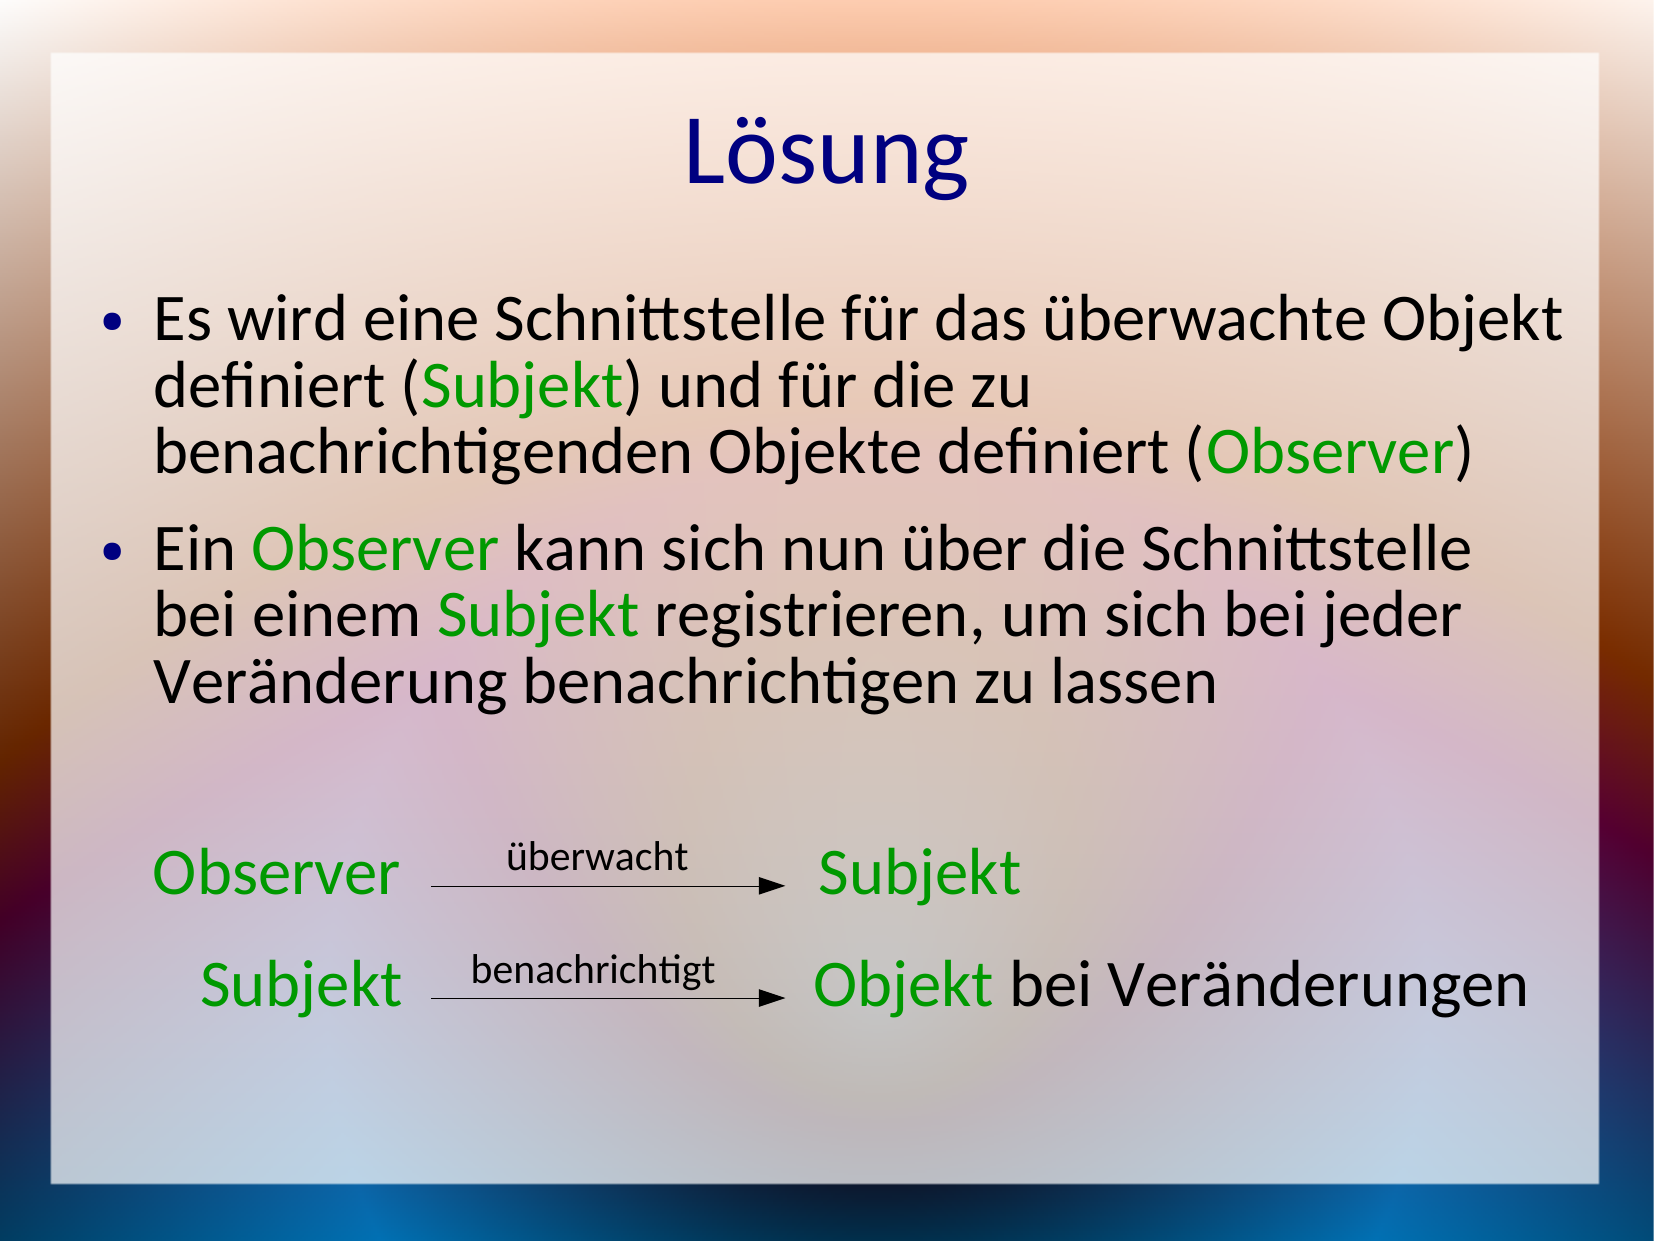

# Lösung
Es wird eine Schnittstelle für das überwachte Objekt definiert (Subjekt) und für die zu benachrichtigenden Objekte definiert (Observer)
Ein Observer kann sich nun über die Schnittstelle bei einem Subjekt registrieren, um sich bei jeder Veränderung benachrichtigen zu lassen
überwacht
Observer
Subjekt
benachrichtigt
Subjekt
Objekt bei Veränderungen